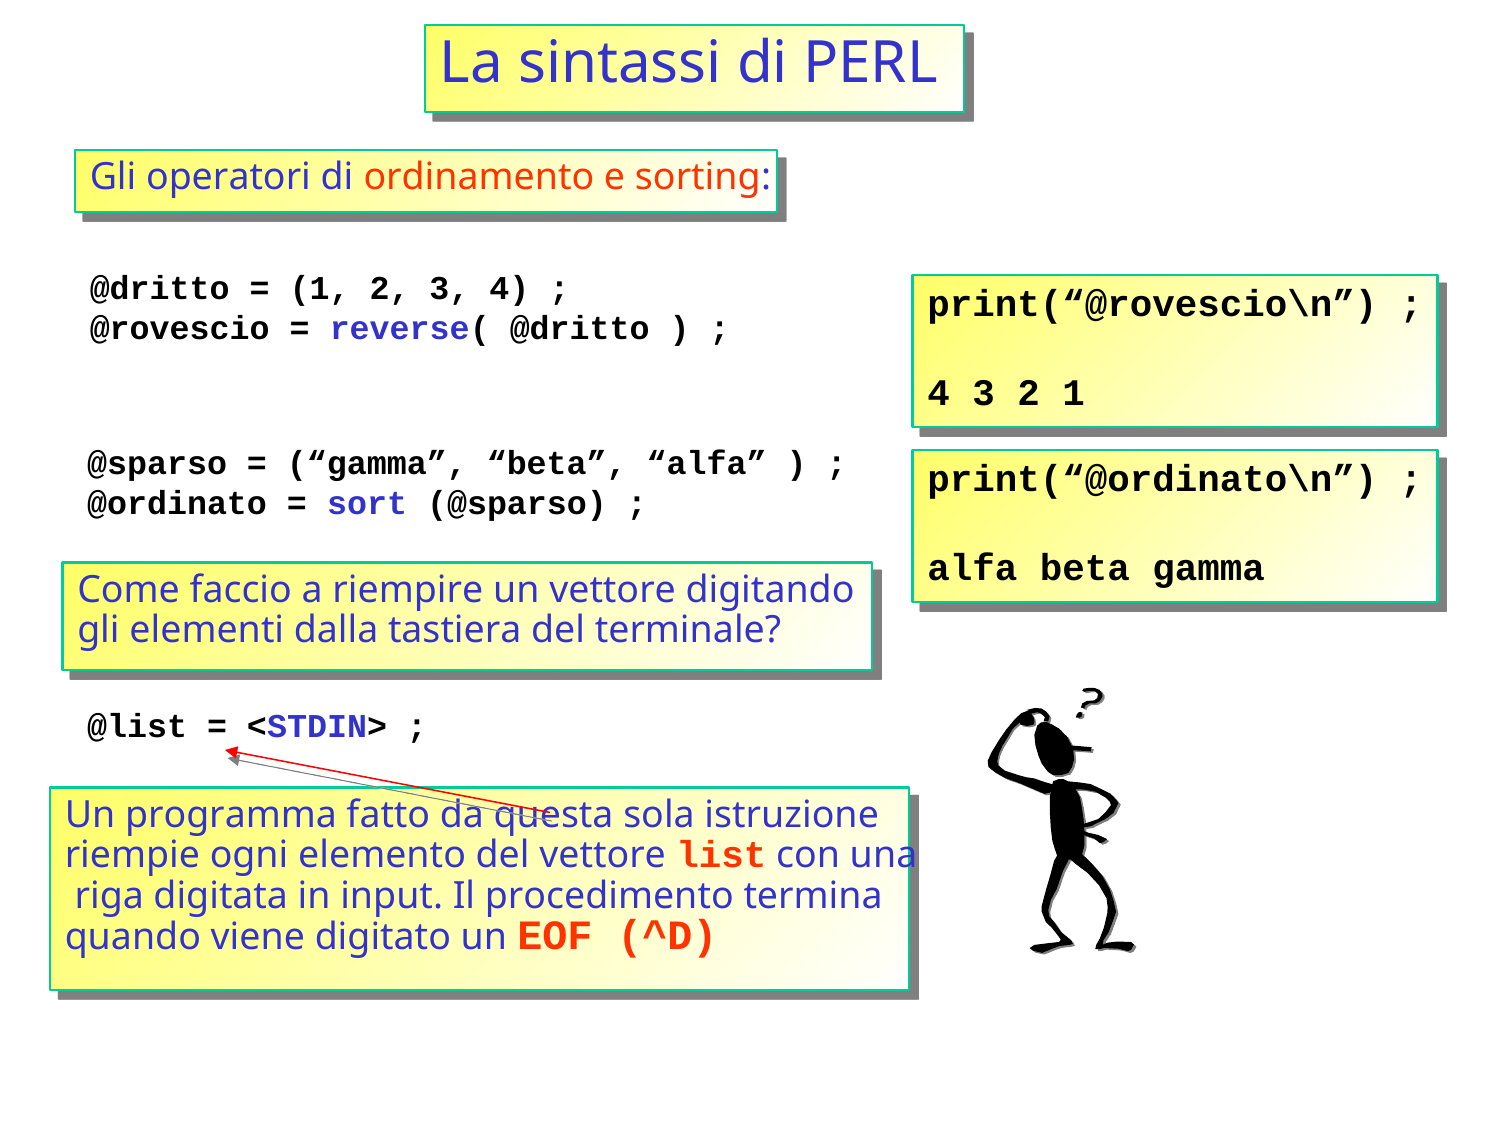

La sintassi di PERL
Gli operatori di ordinamento e sorting:
@dritto = (1, 2, 3, 4) ;
@rovescio = reverse( @dritto ) ;
print(“@rovescio\n”) ;
4 3 2 1
@sparso = (“gamma”, “beta”, “alfa” ) ;
@ordinato = sort (@sparso) ;
print(“@ordinato\n”) ;
alfa beta gamma
Come faccio a riempire un vettore digitando
gli elementi dalla tastiera del terminale?
@list = <STDIN> ;
Un programma fatto da questa sola istruzione
riempie ogni elemento del vettore list con una
 riga digitata in input. Il procedimento termina
quando viene digitato un EOF (^D)